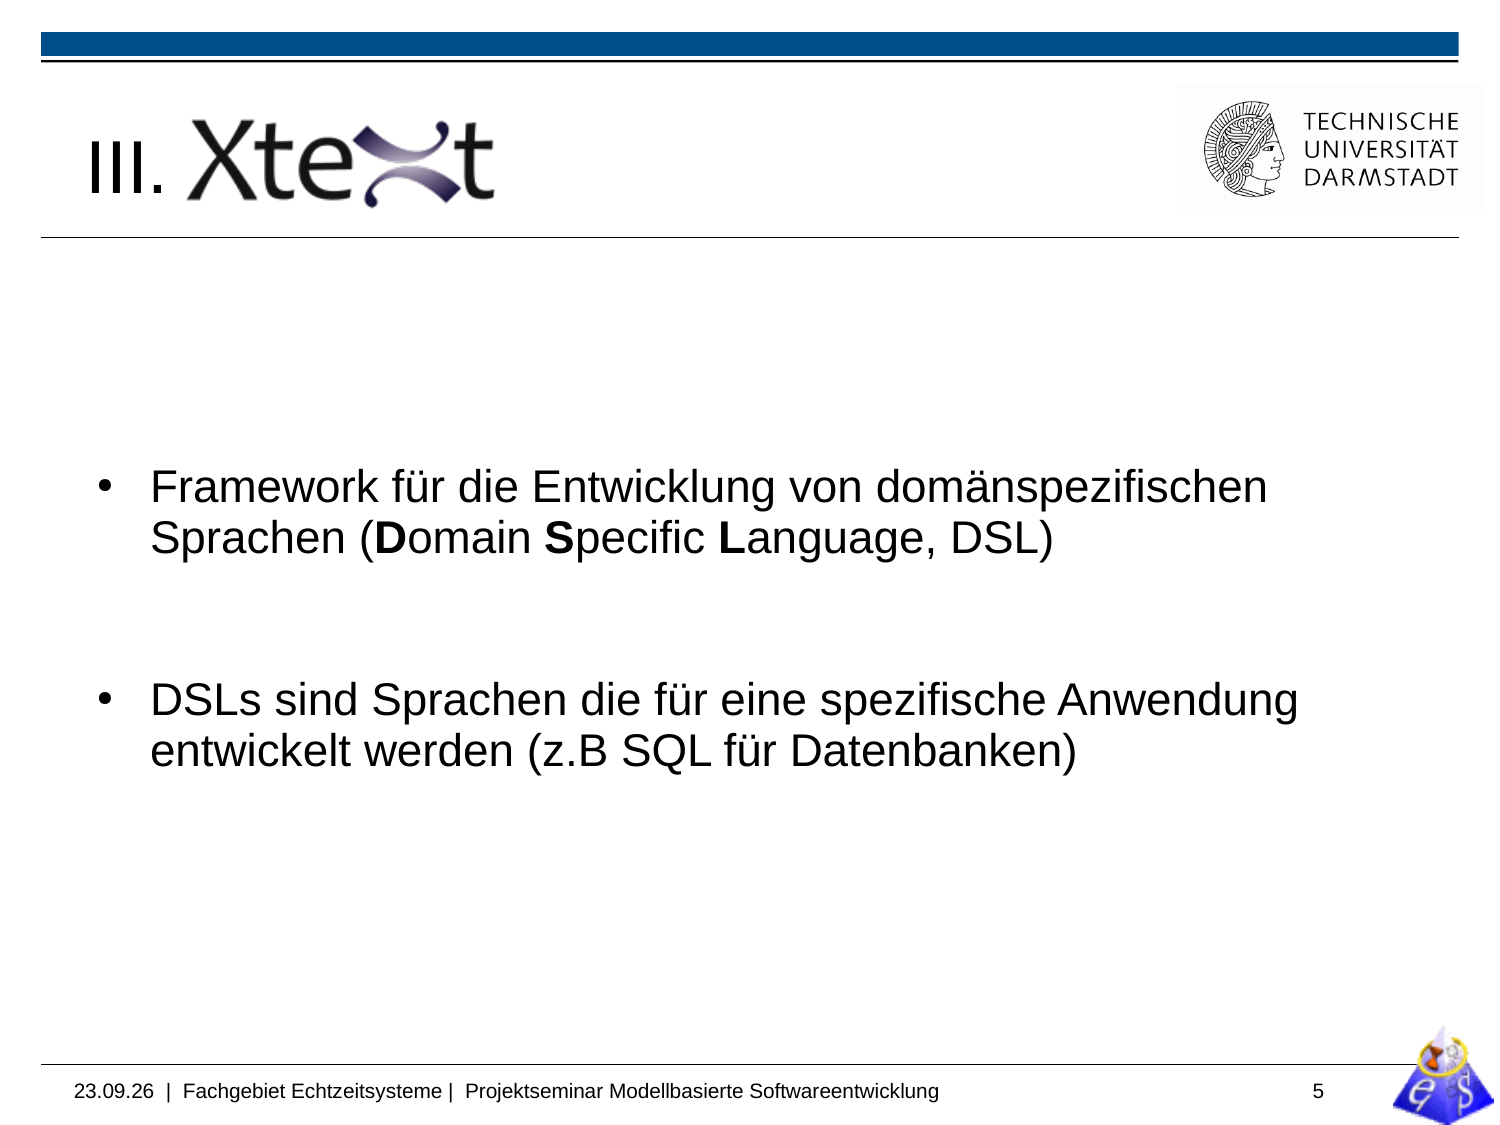

III.
# Framework für die Entwicklung von domänspezifischen Sprachen (Domain Specific Language, DSL)
DSLs sind Sprachen die für eine spezifische Anwendung entwickelt werden (z.B SQL für Datenbanken)